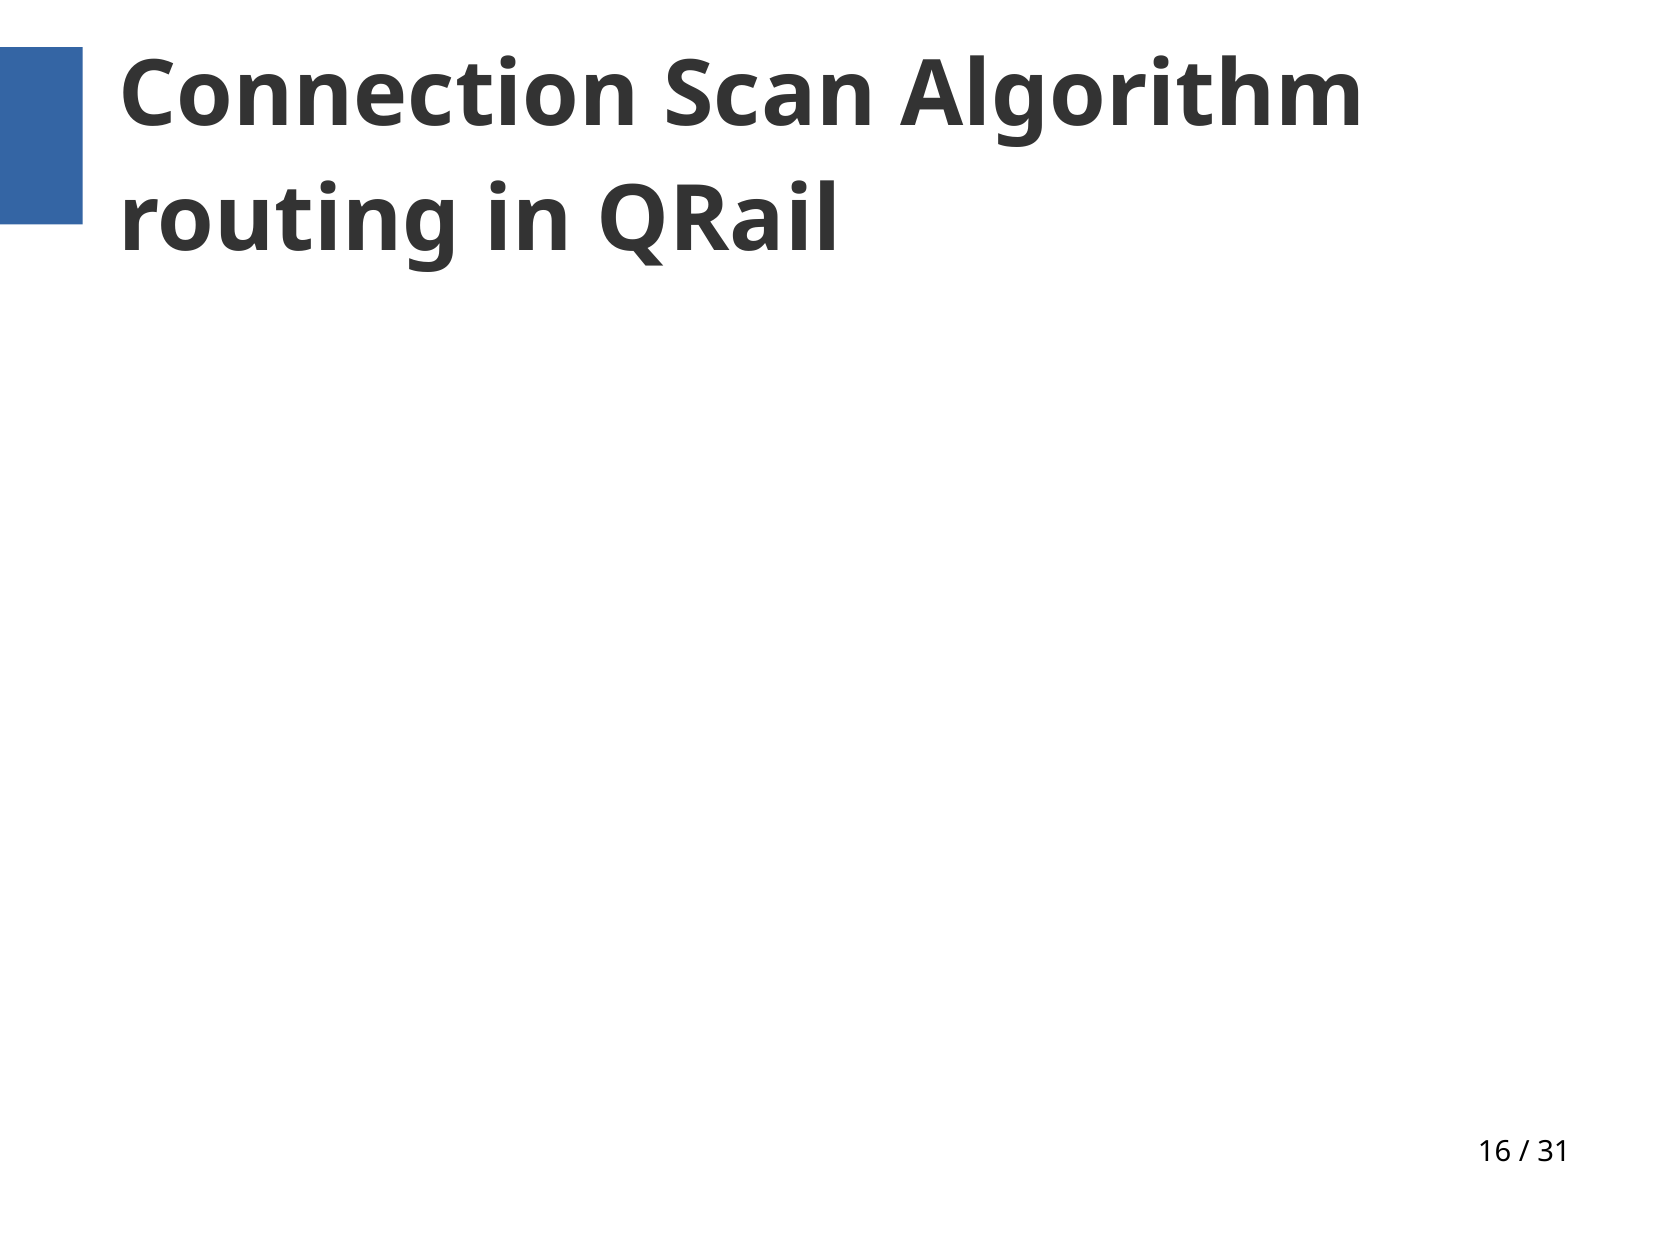

# Connection Scan Algorithm routing in QRail
16